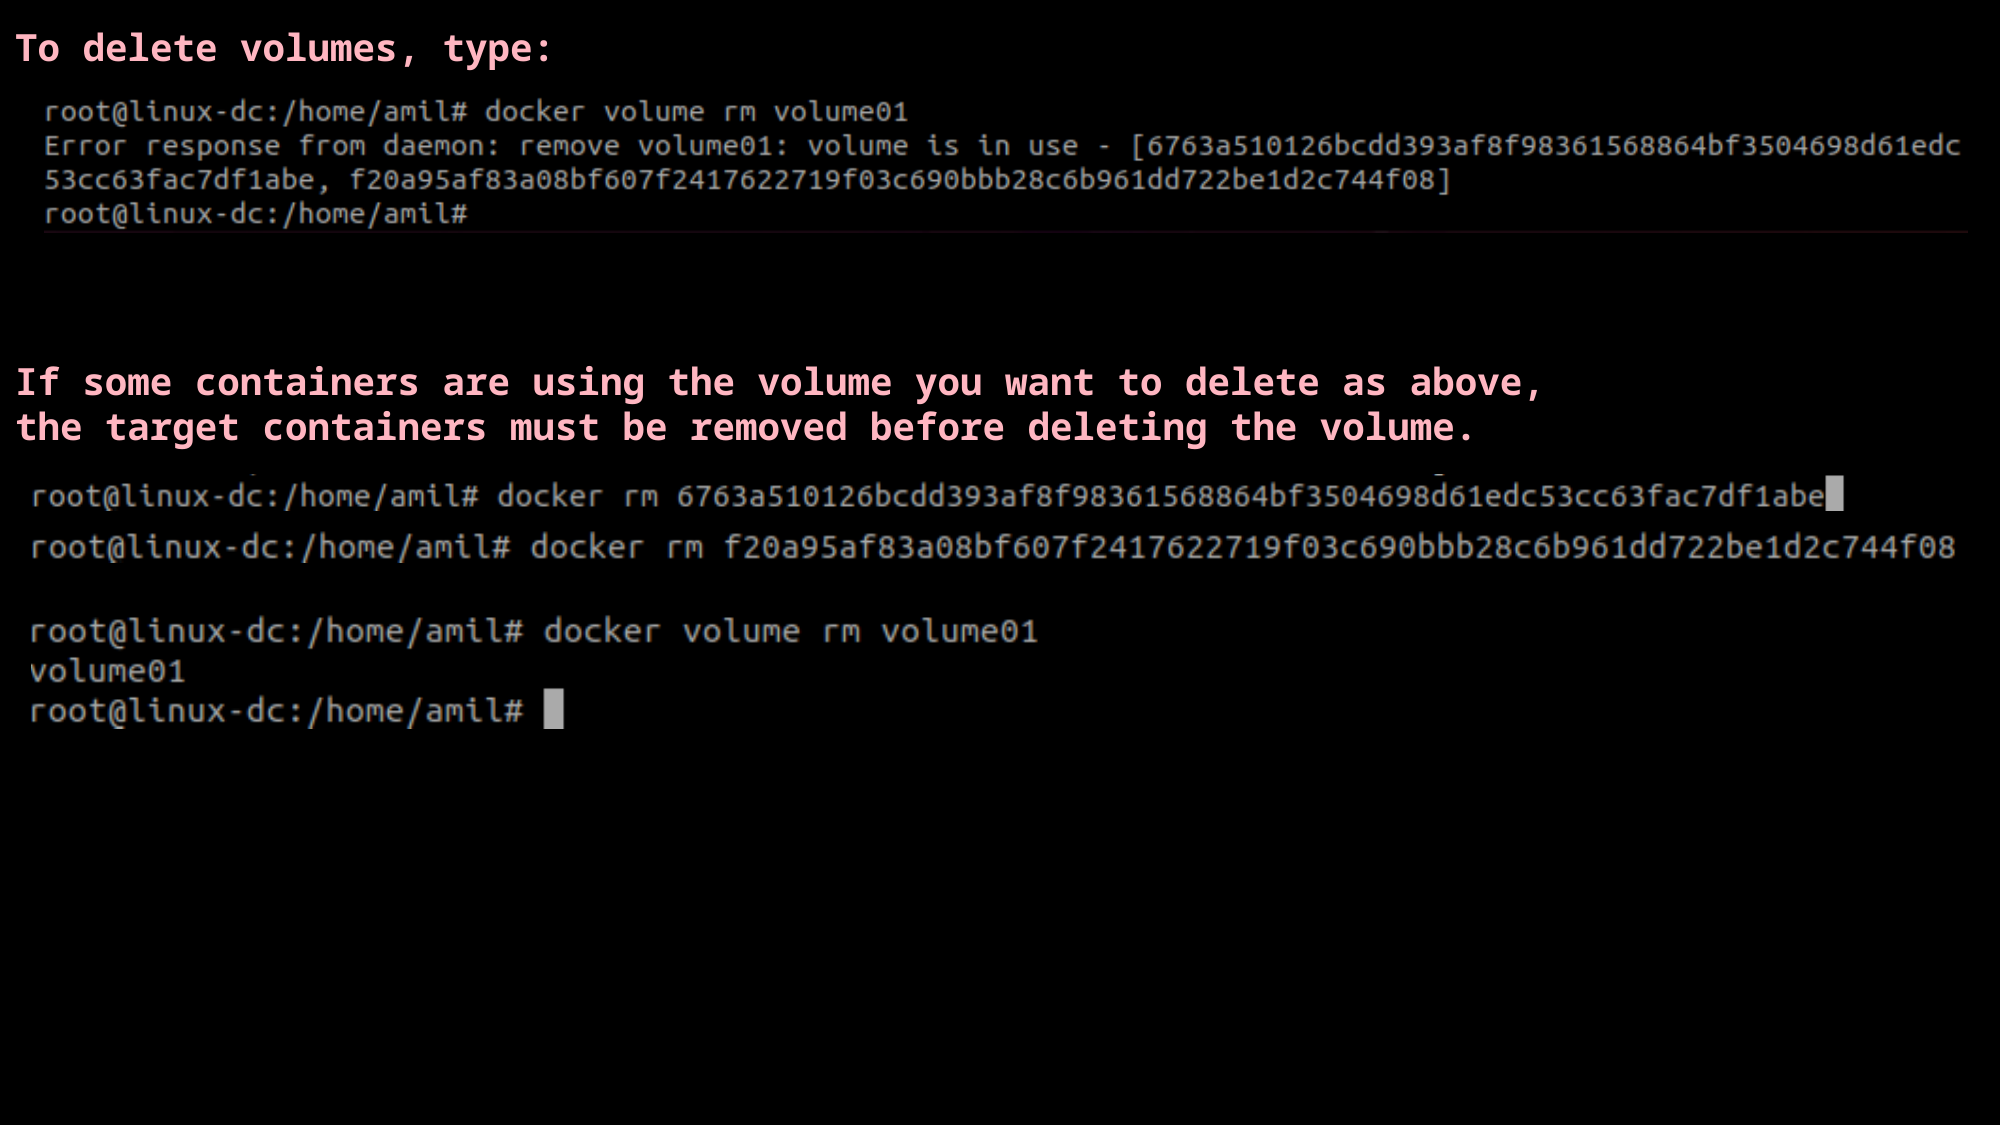

To delete volumes, type:
If some containers are using the volume you want to delete as above, the target containers must be removed before deleting the volume.